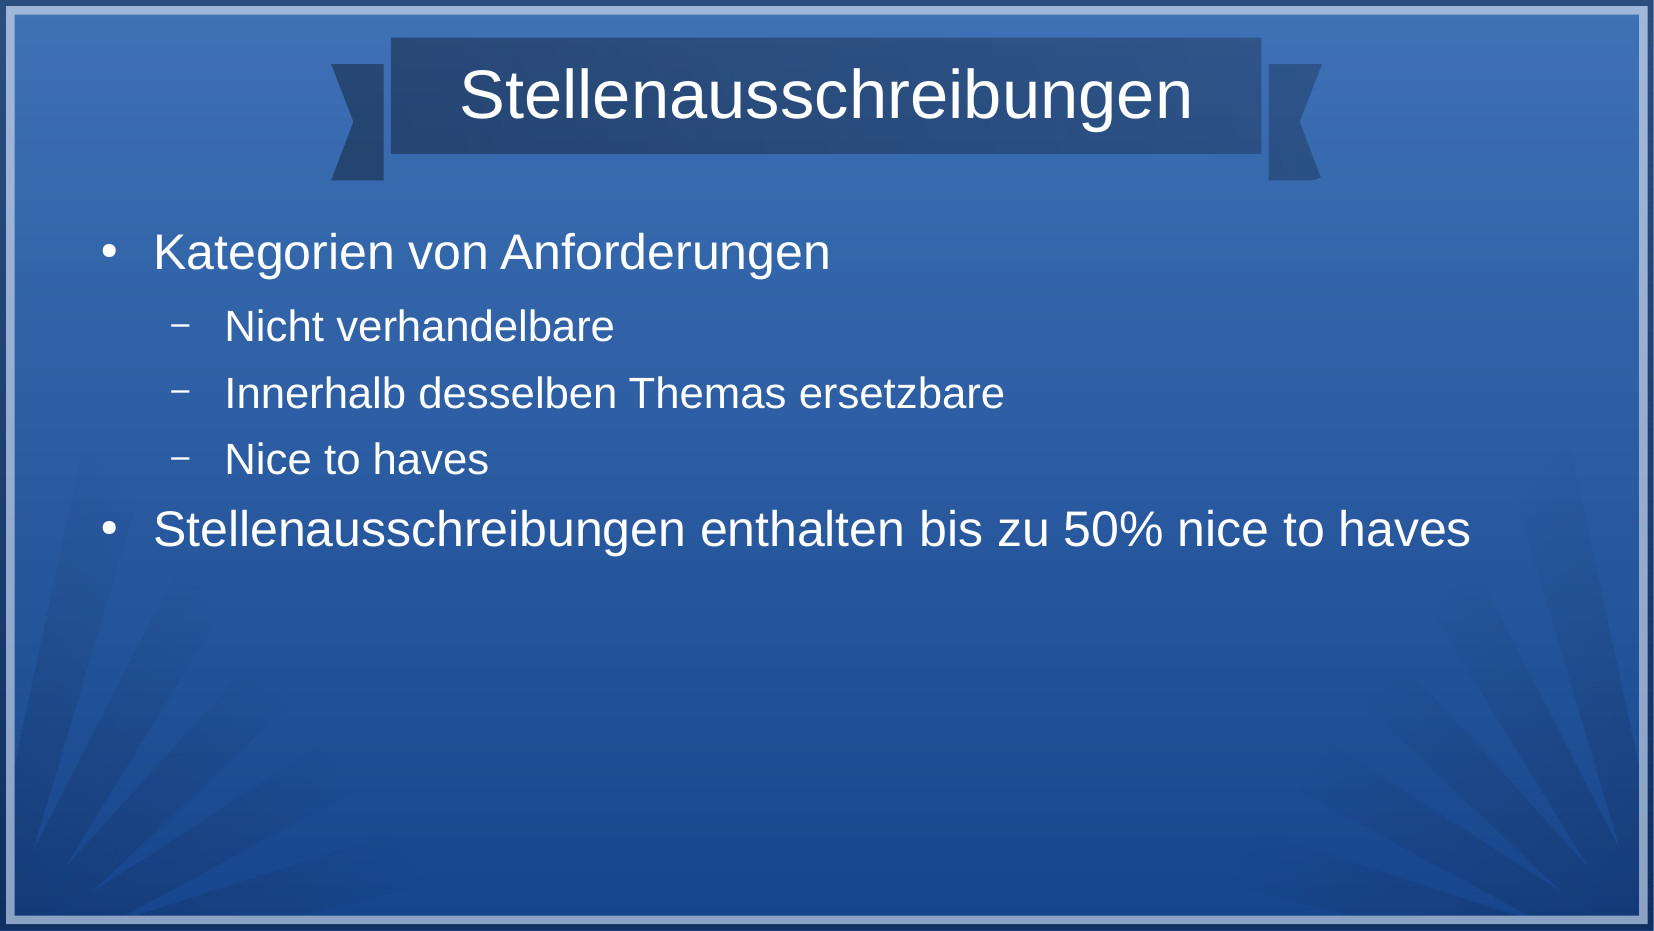

# Stellenausschreibungen
Kategorien von Anforderungen
Nicht verhandelbare
Innerhalb desselben Themas ersetzbare
Nice to haves
Stellenausschreibungen enthalten bis zu 50% nice to haves